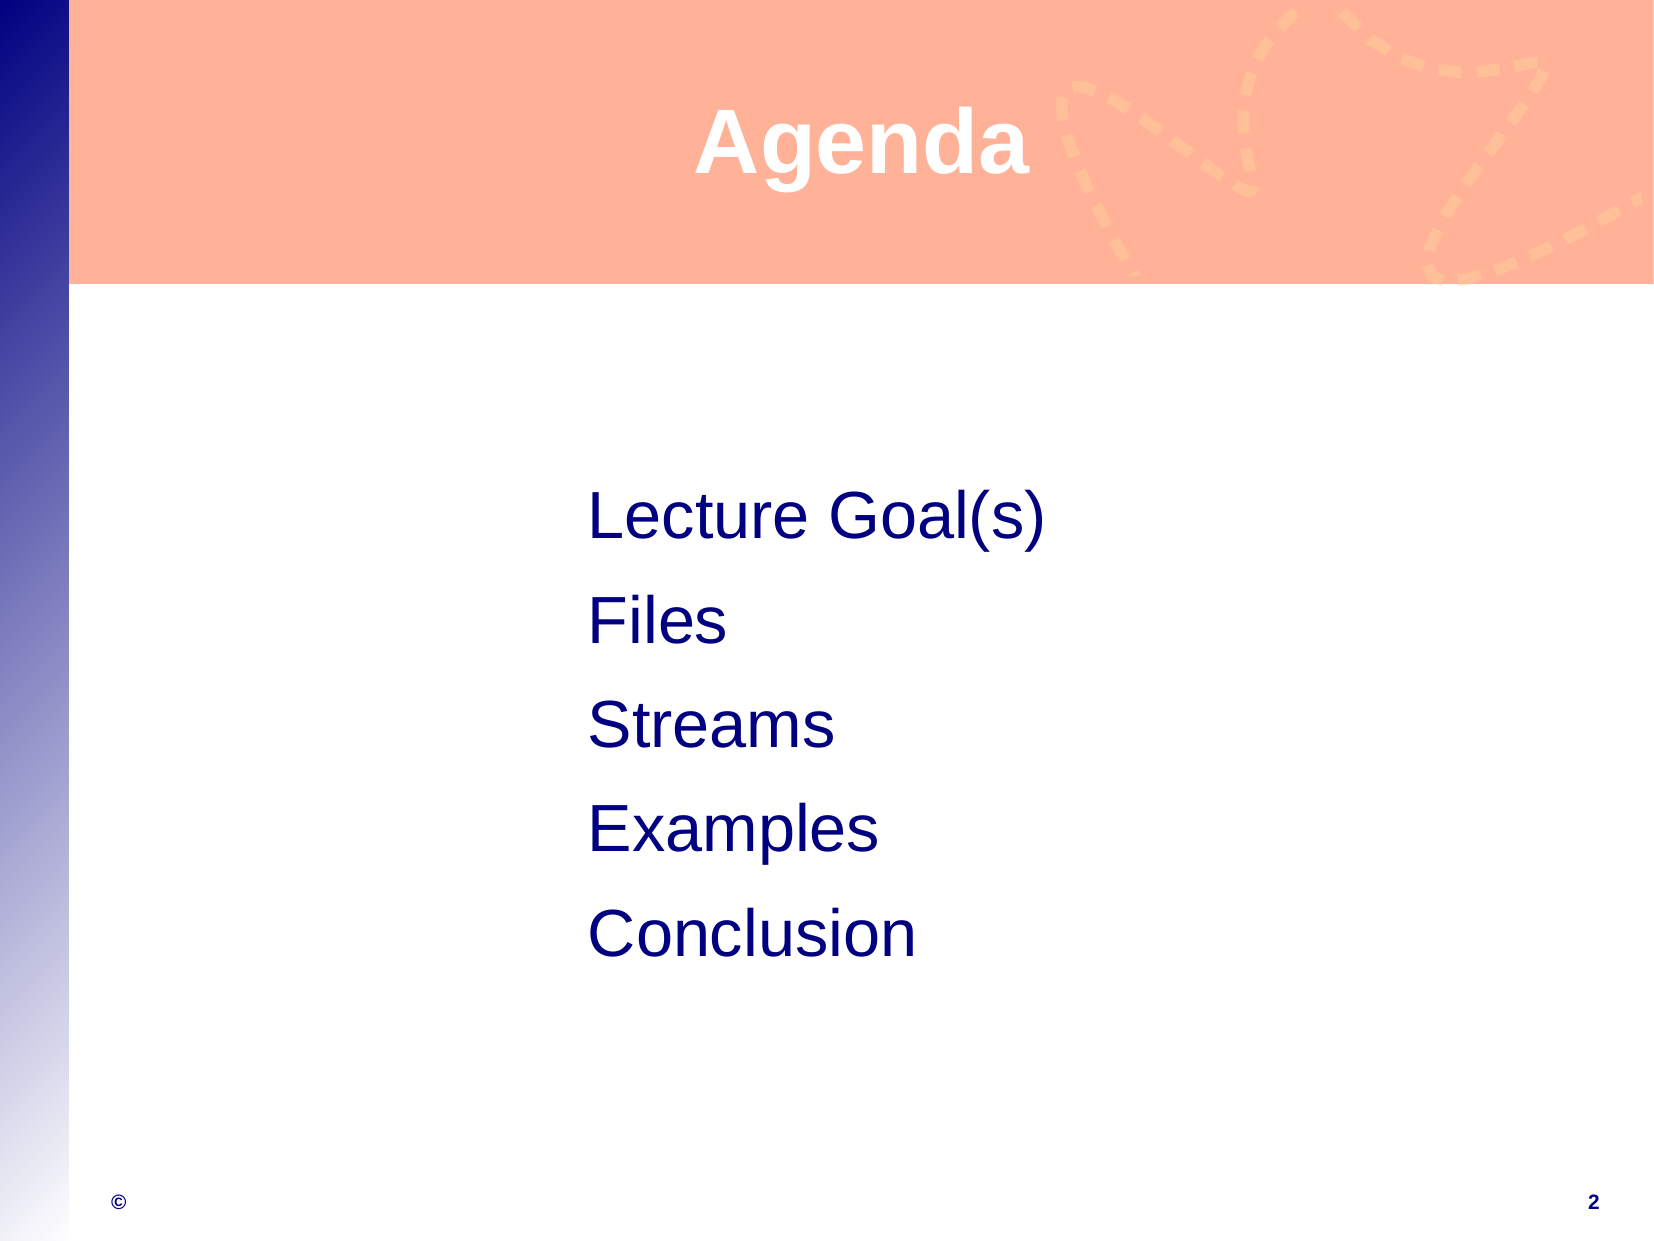

Agenda
# Lecture Goal(s)
Files
Streams
Examples
Conclusion